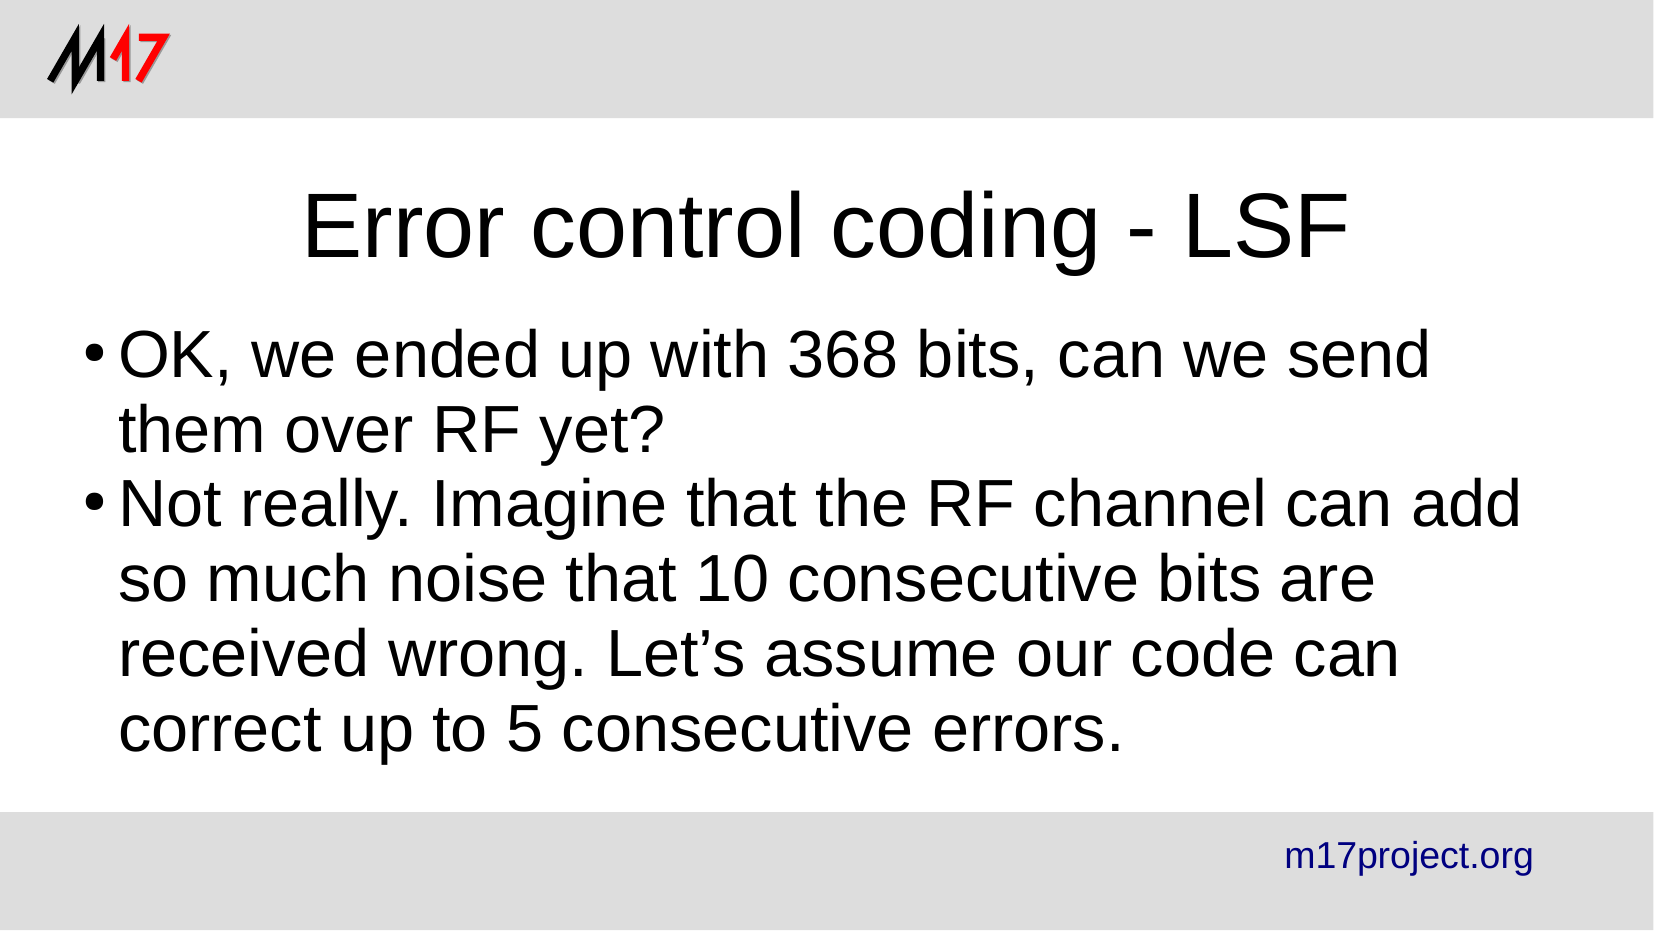

# Error control coding - LSF
OK, we ended up with 368 bits, can we send them over RF yet?
Not really. Imagine that the RF channel can add so much noise that 10 consecutive bits are received wrong. Let’s assume our code can correct up to 5 consecutive errors.
m17project.org